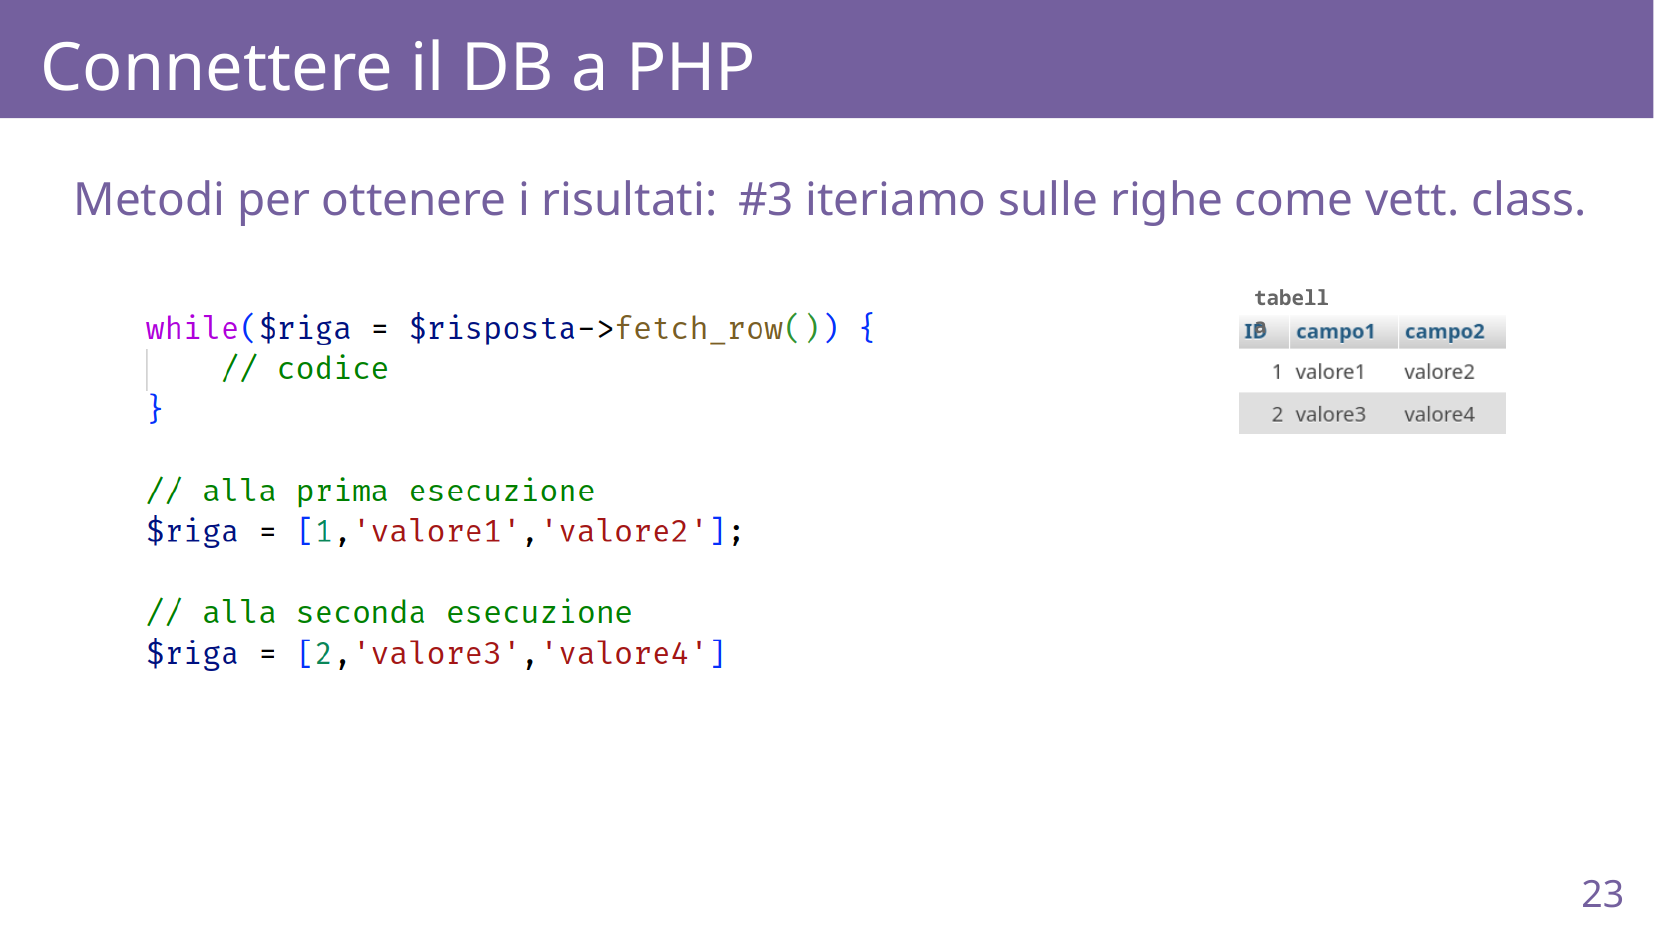

Connettere il DB a PHP
Metodi per ottenere i risultati:	#3 iteriamo sulle righe come vett. class.
tabella